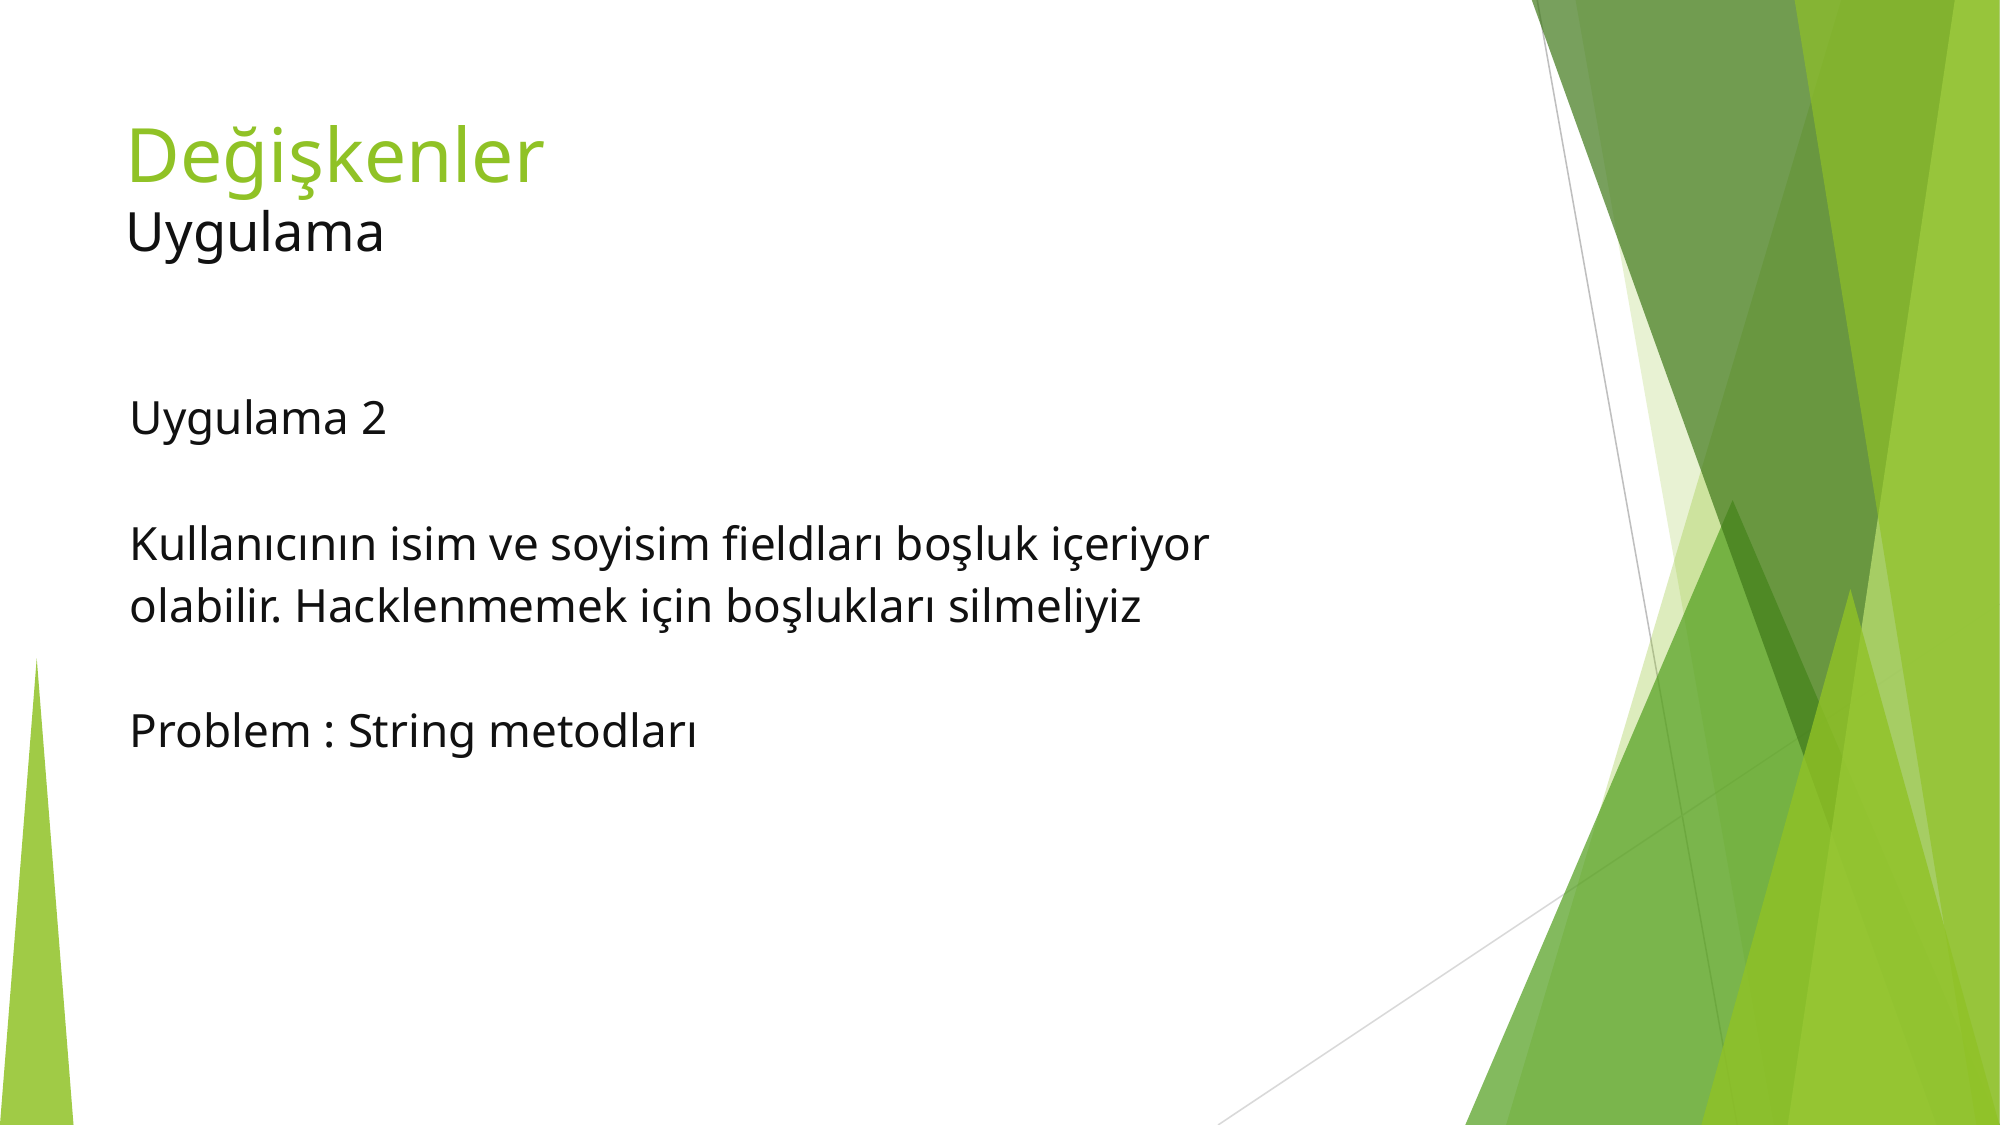

# Değişkenler Uygulama
Uygulama 2
Kullanıcının isim ve soyisim fieldları boşluk içeriyor olabilir. Hacklenmemek için boşlukları silmeliyiz
Problem : String metodları